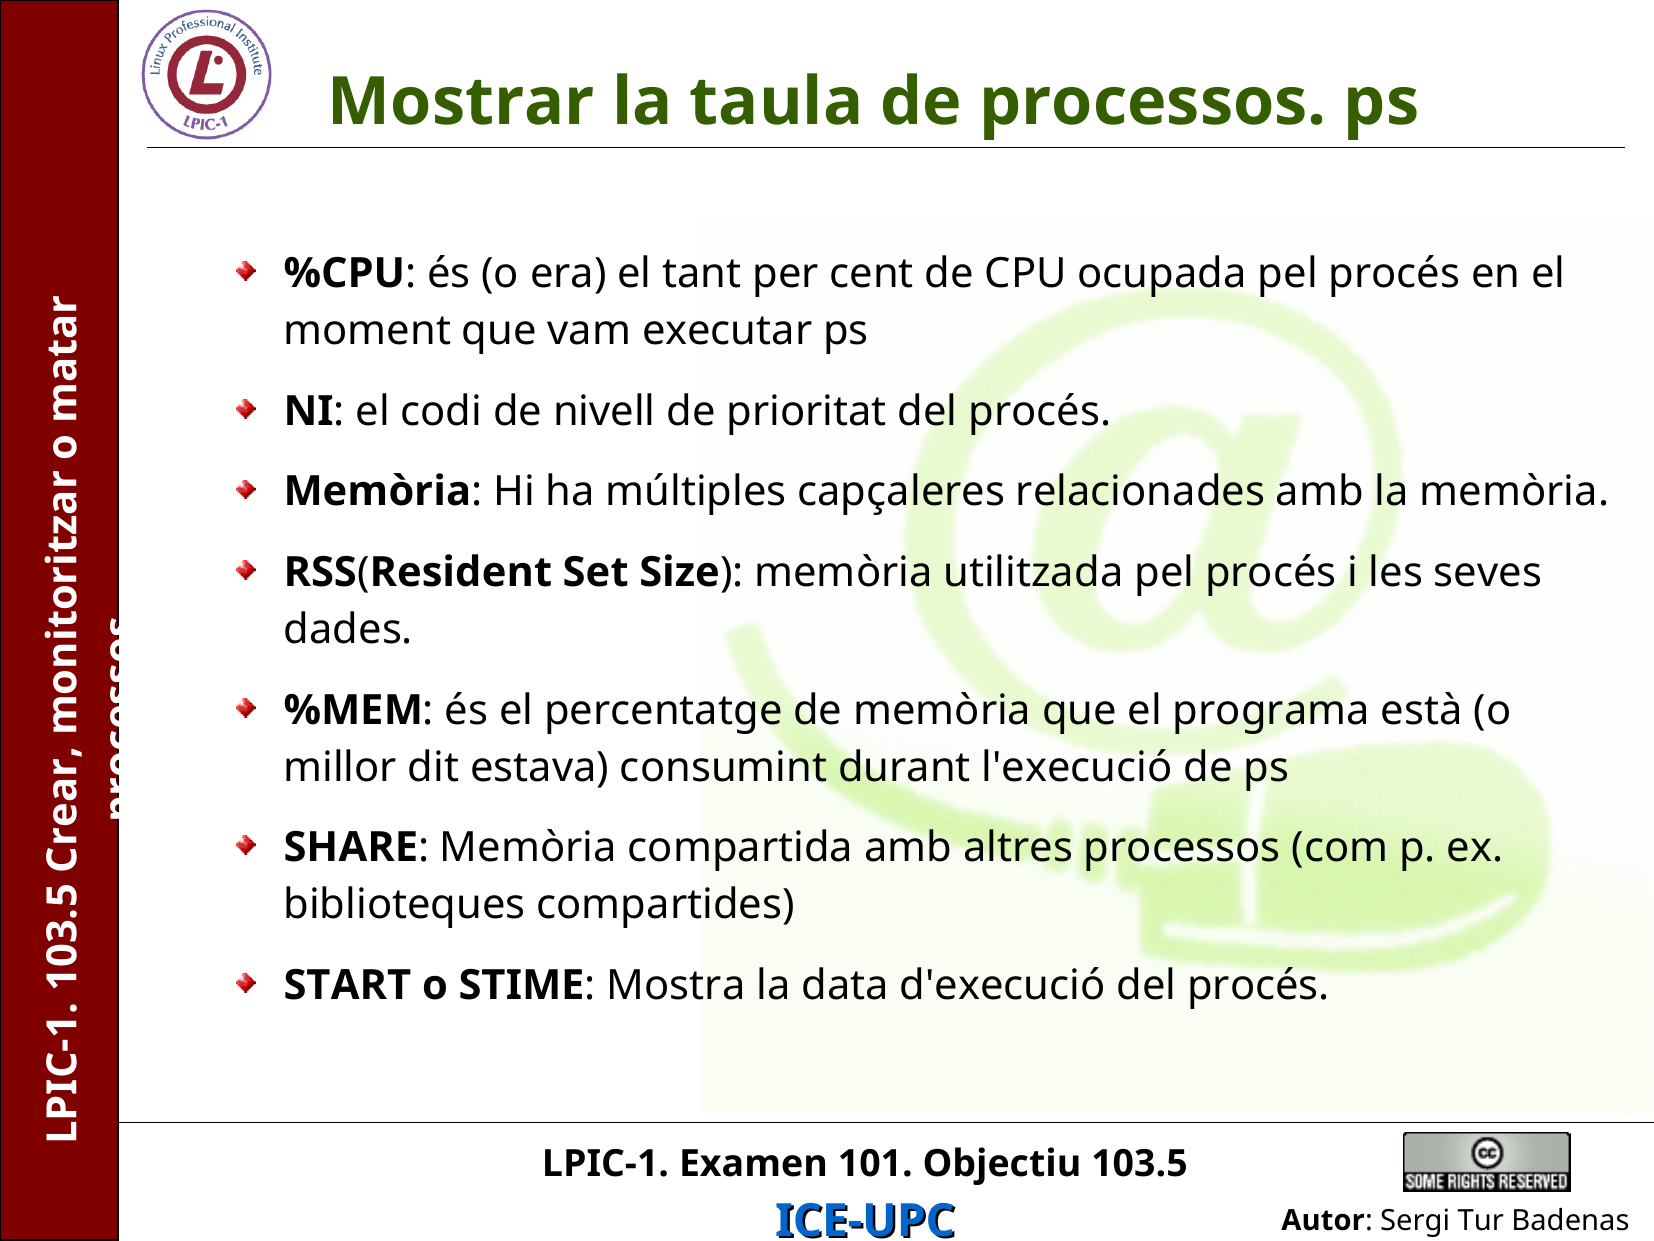

# Mostrar la taula de processos. ps
%CPU: és (o era) el tant per cent de CPU ocupada pel procés en el moment que vam executar ps
NI: el codi de nivell de prioritat del procés.
Memòria: Hi ha múltiples capçaleres relacionades amb la memòria.
RSS(Resident Set Size): memòria utilitzada pel procés i les seves dades.
%MEM: és el percentatge de memòria que el programa està (o millor dit estava) consumint durant l'execució de ps
SHARE: Memòria compartida amb altres processos (com p. ex. biblioteques compartides)
START o STIME: Mostra la data d'execució del procés.